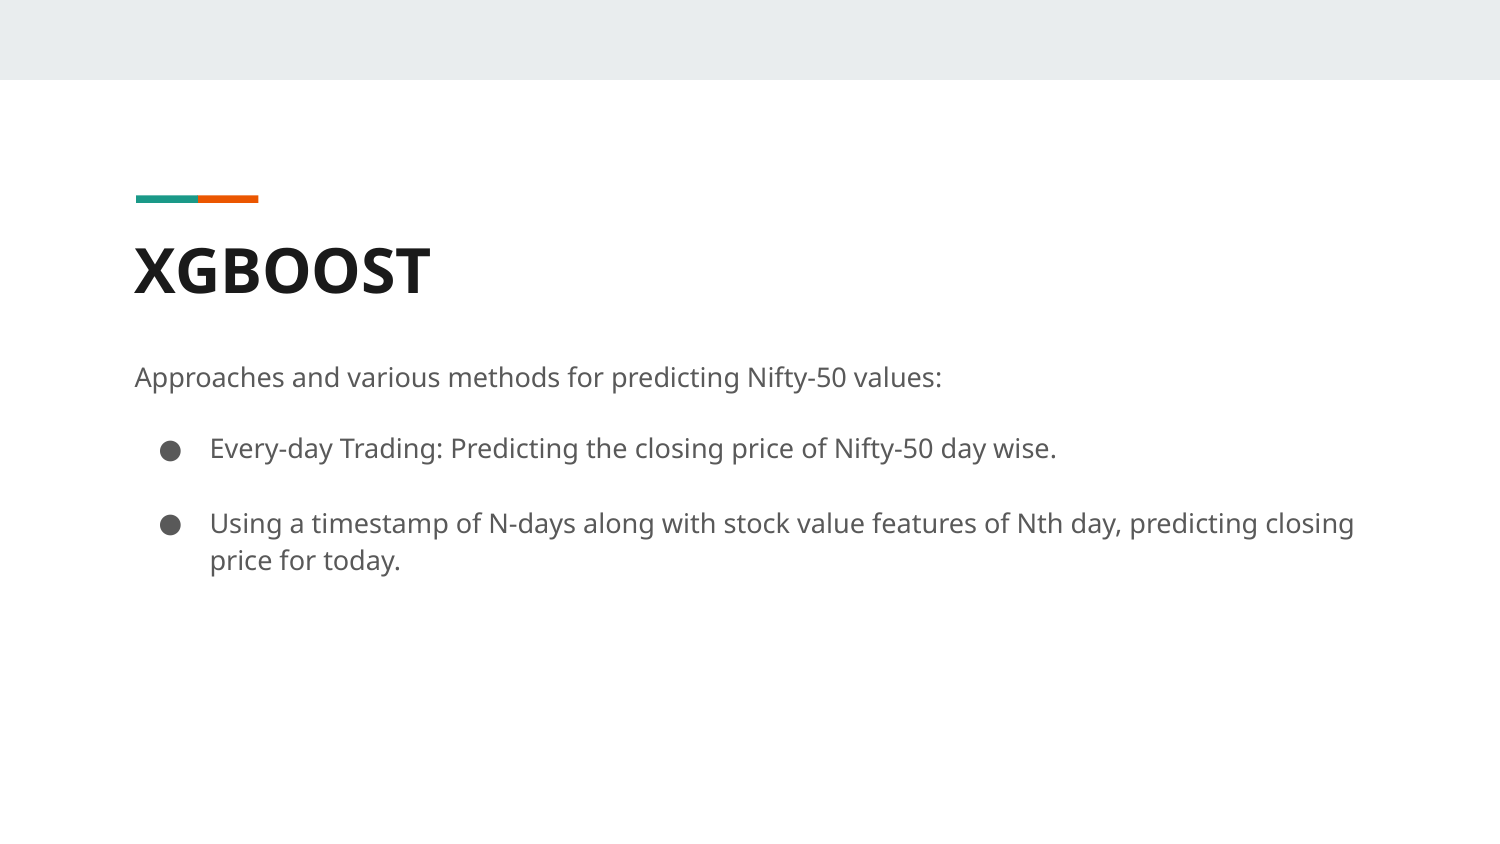

# XGBOOST
Approaches and various methods for predicting Nifty-50 values:
Every-day Trading: Predicting the closing price of Nifty-50 day wise.
Using a timestamp of N-days along with stock value features of Nth day, predicting closing price for today.